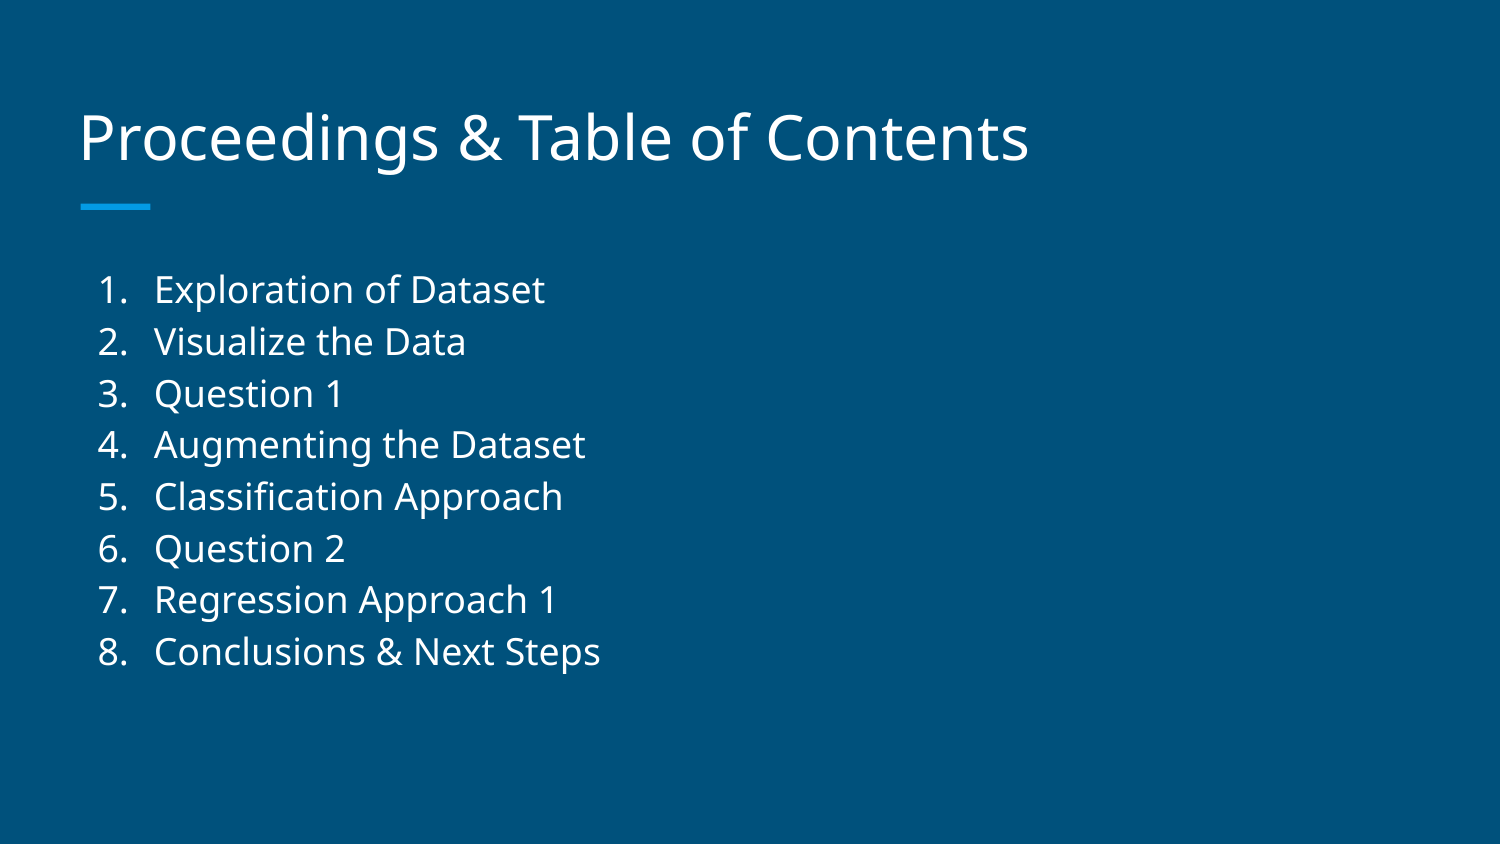

# Proceedings & Table of Contents
Exploration of Dataset
Visualize the Data
Question 1
Augmenting the Dataset
Classification Approach
Question 2
Regression Approach 1
Conclusions & Next Steps